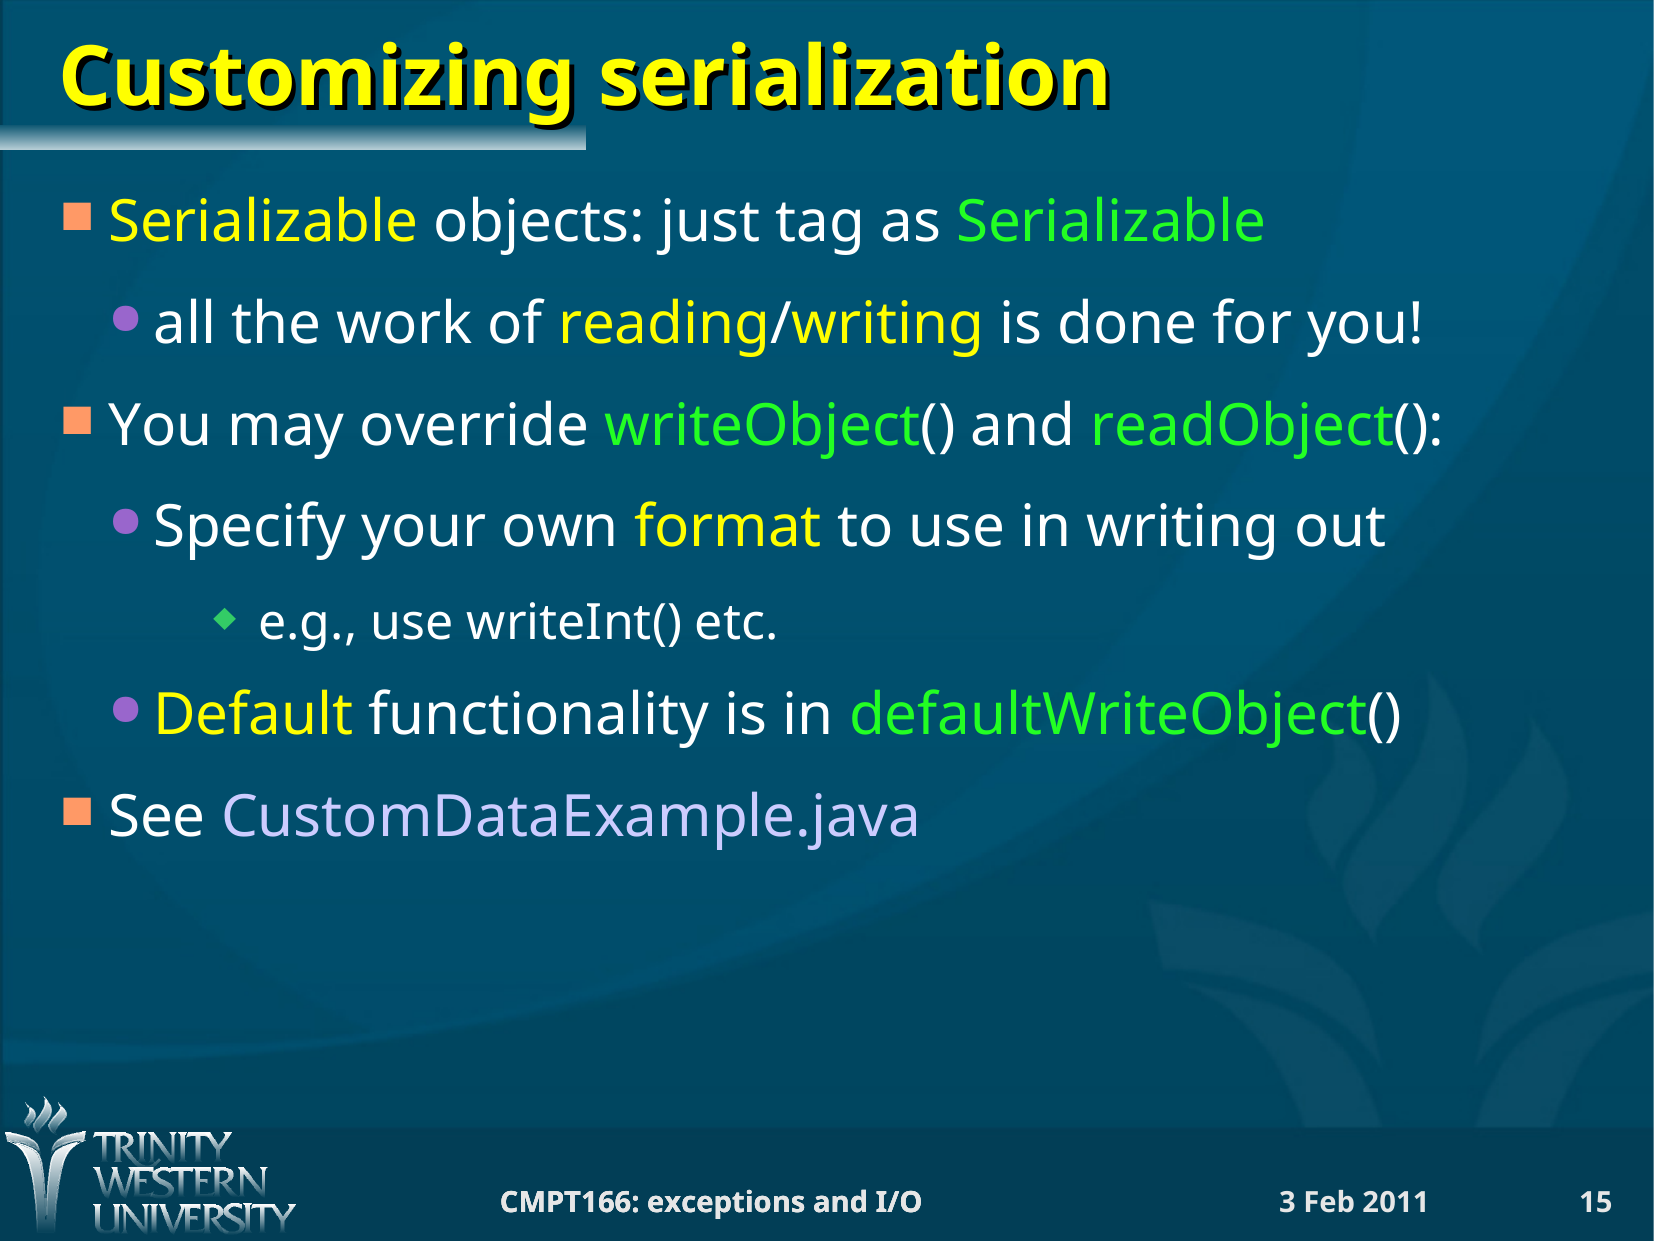

# Customizing serialization
Serializable objects: just tag as Serializable
all the work of reading/writing is done for you!
You may override writeObject() and readObject():
Specify your own format to use in writing out
e.g., use writeInt() etc.
Default functionality is in defaultWriteObject()
See CustomDataExample.java
CMPT166: exceptions and I/O
3 Feb 2011
15